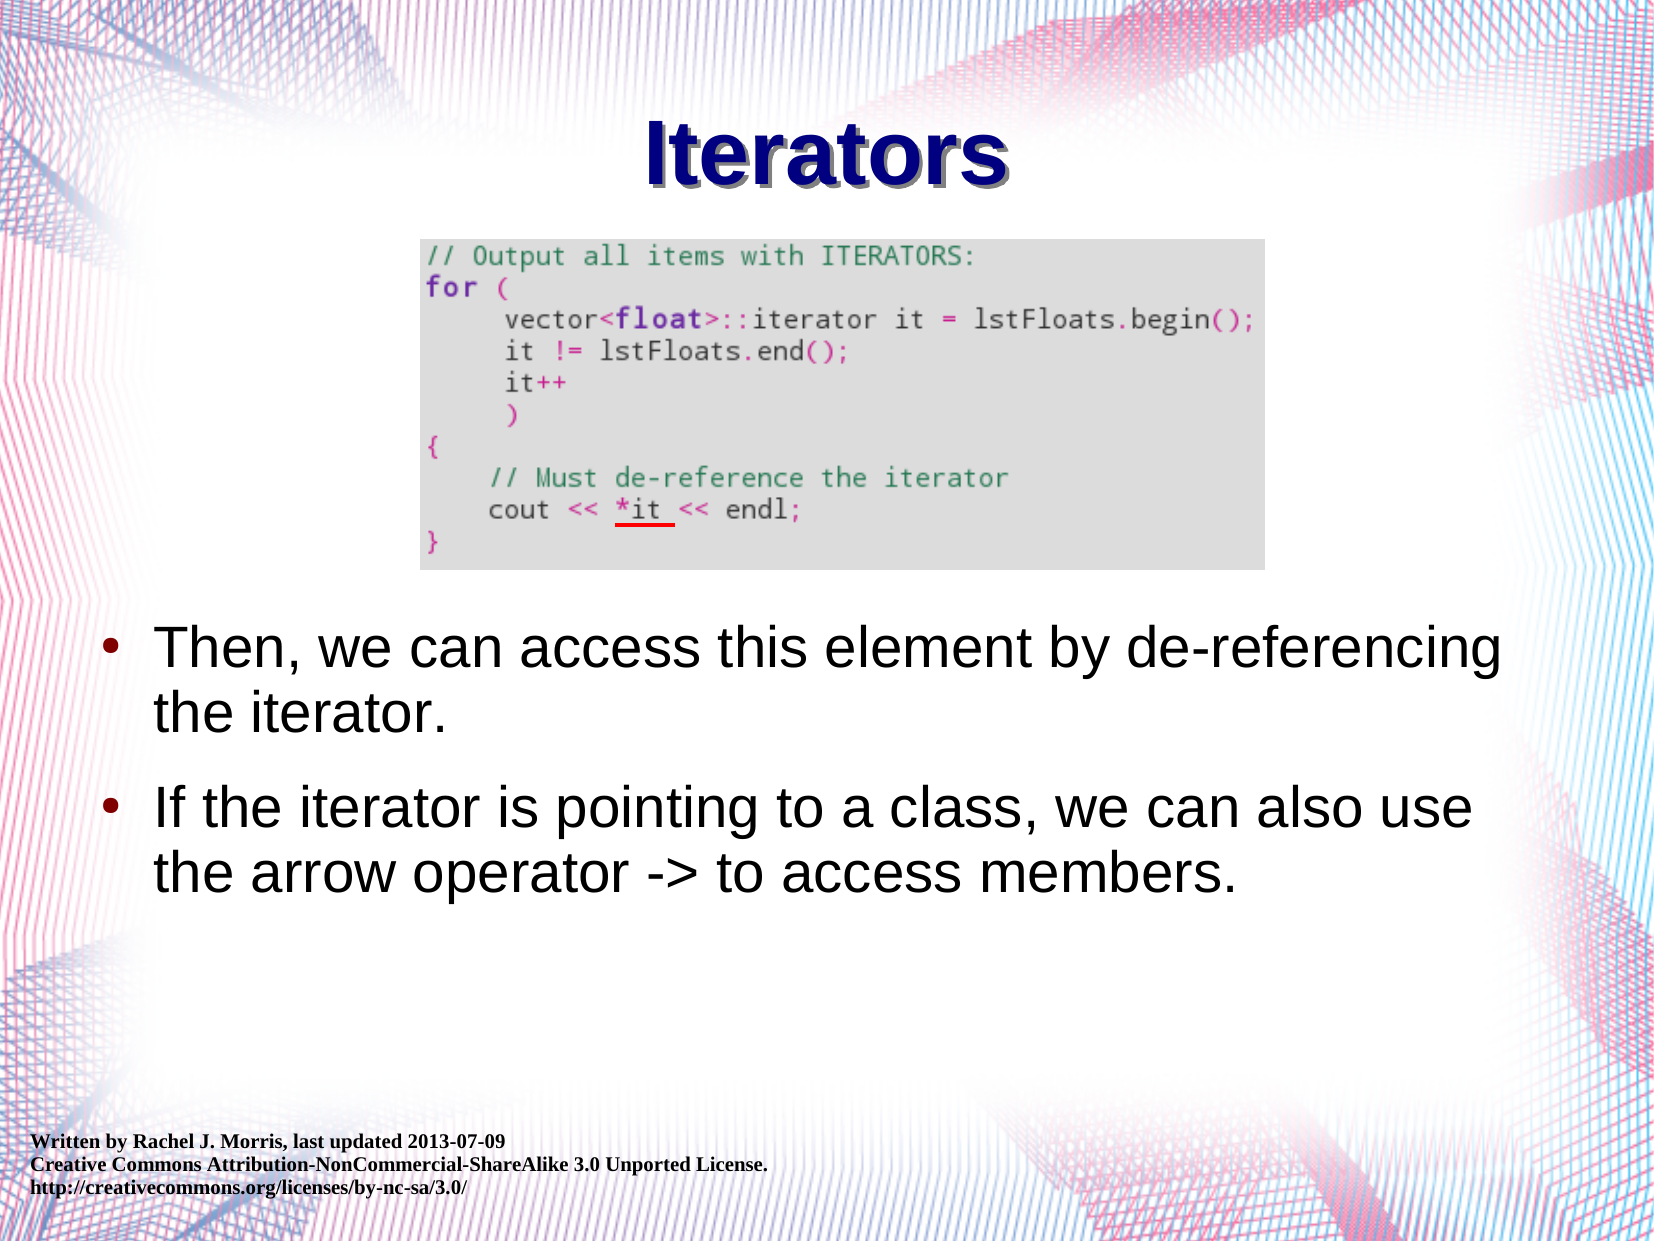

# Iterators
Then, we can access this element by de-referencing the iterator.
If the iterator is pointing to a class, we can also use the arrow operator -> to access members.